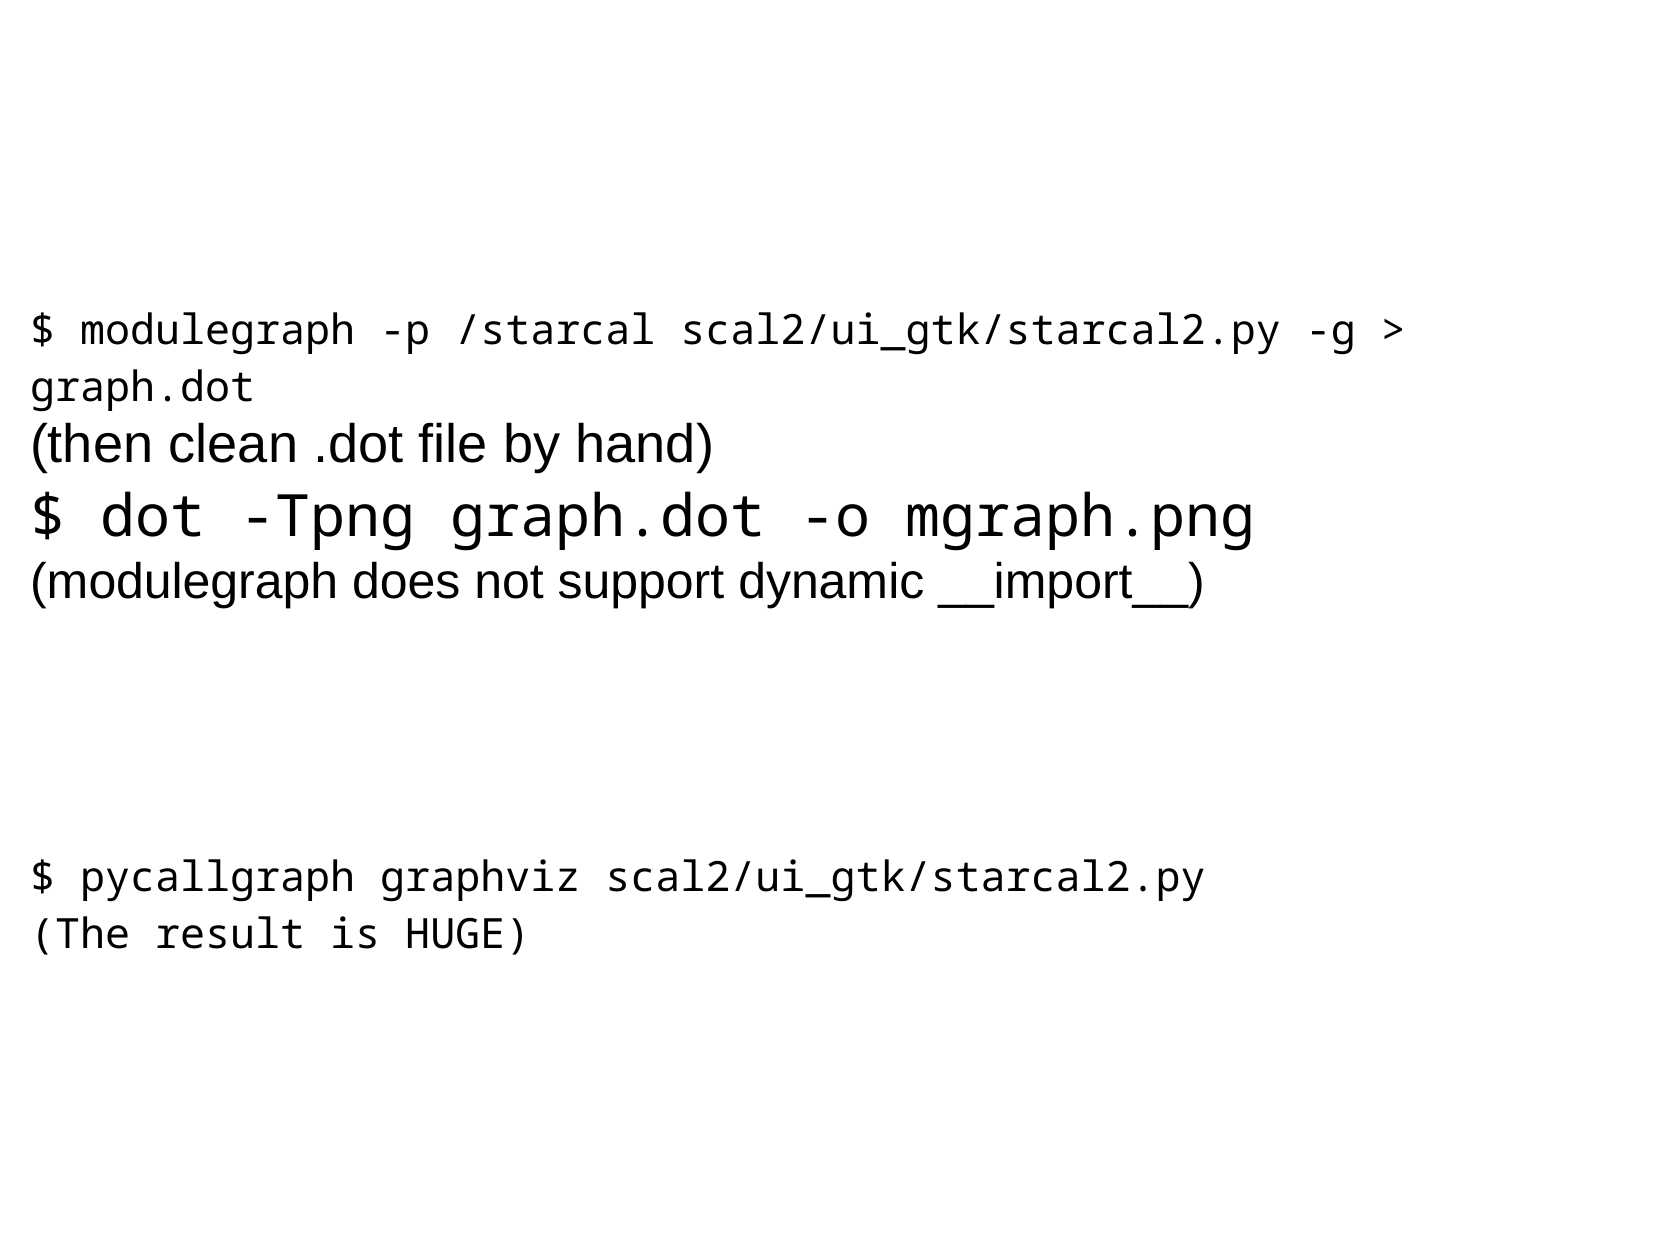

# $ modulegraph -p /starcal scal2/ui_gtk/starcal2.py -g > graph.dot
(then clean .dot file by hand)
$ dot -Tpng graph.dot -o mgraph.png
(modulegraph does not support dynamic __import__)
$ pycallgraph graphviz scal2/ui_gtk/starcal2.py
(The result is HUGE)